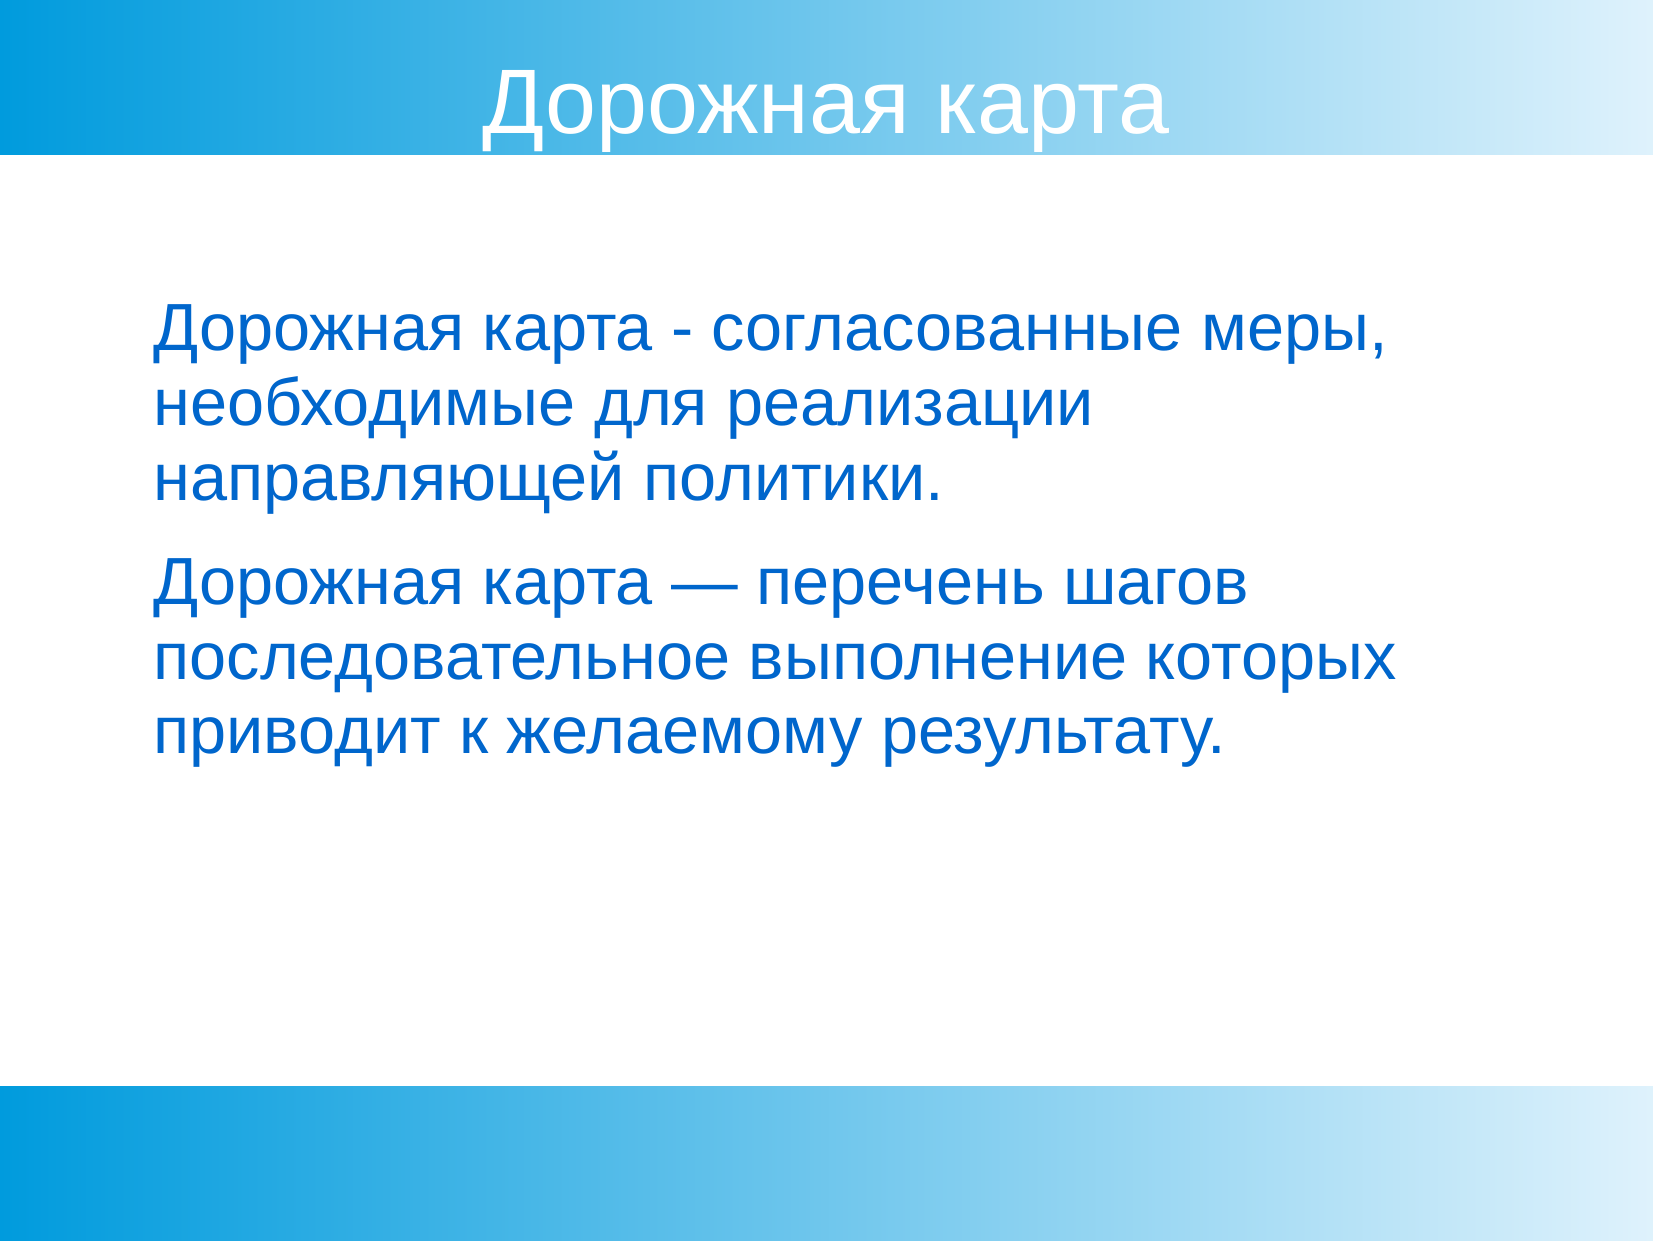

# Дорожная карта
Дорожная карта - согласованные меры, необходимые для реализации направляющей политики.
Дорожная карта — перечень шагов последовательное выполнение которых приводит к желаемому результату.